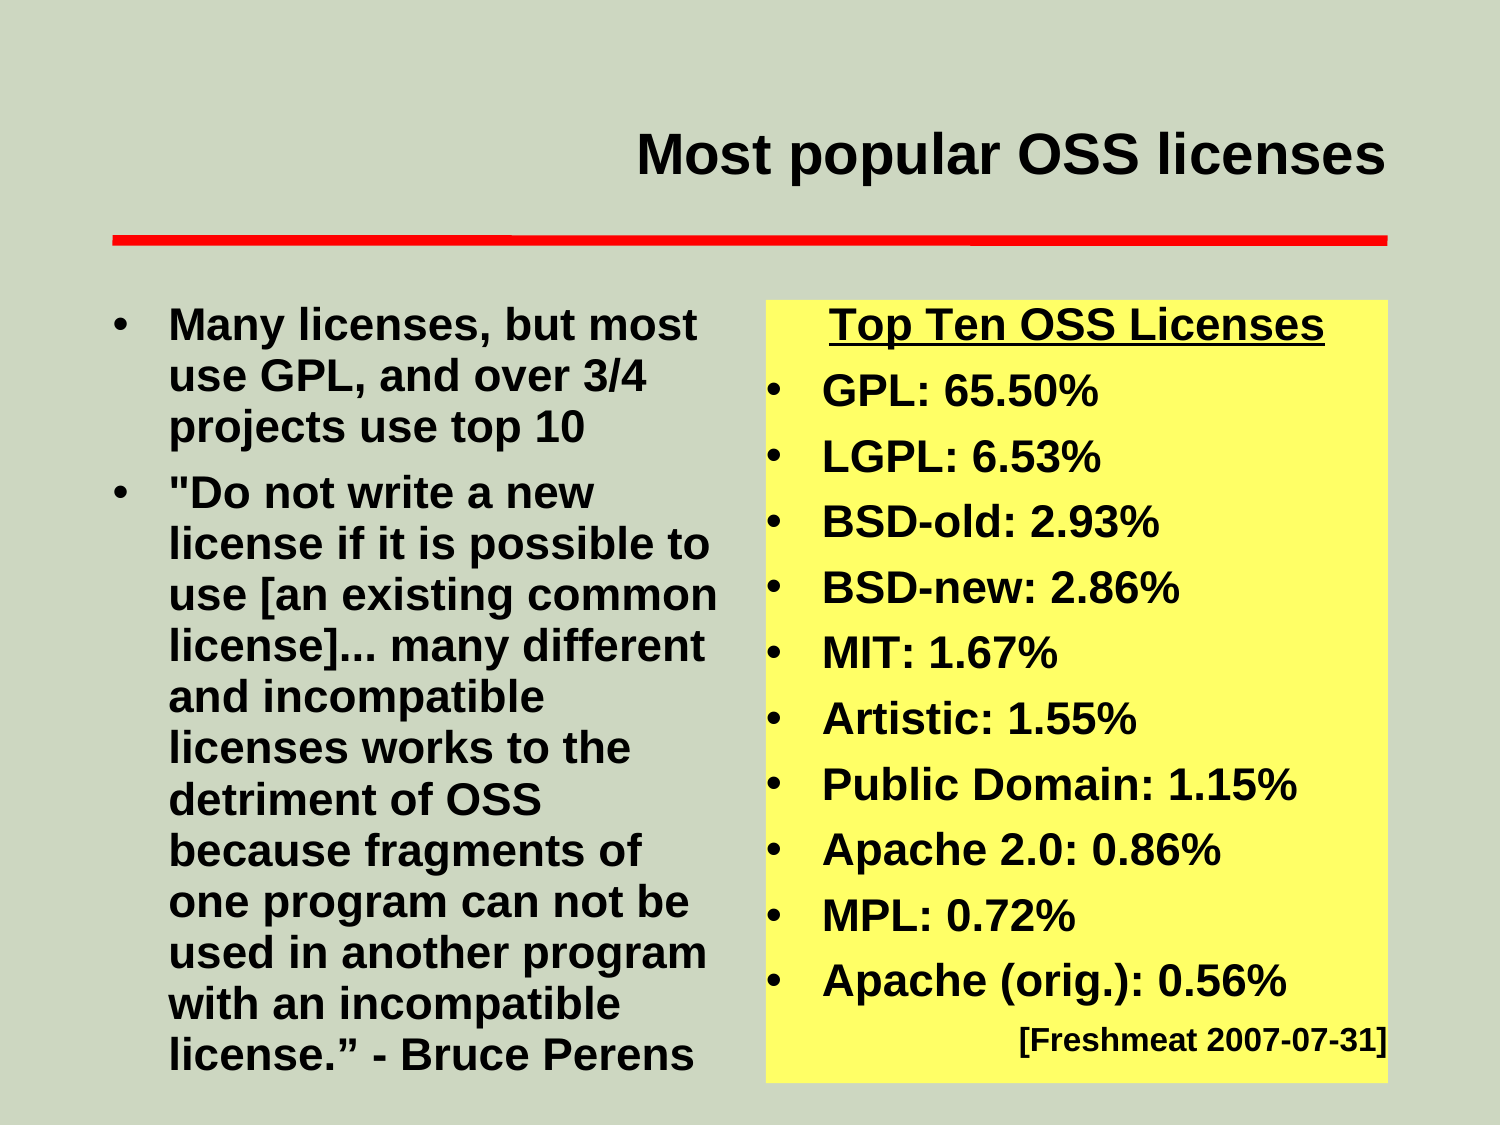

# Most popular OSS licenses
Many licenses, but most use GPL, and over 3/4 projects use top 10
"Do not write a new license if it is possible to use [an existing common license]... many different and incompatible licenses works to the detriment of OSS because fragments of one program can not be used in another program with an incompatible license.” - Bruce Perens
Top Ten OSS Licenses
GPL: 65.50%
LGPL: 6.53%
BSD-old: 2.93%
BSD-new: 2.86%
MIT: 1.67%
Artistic: 1.55%
Public Domain: 1.15%
Apache 2.0: 0.86%
MPL: 0.72%
Apache (orig.): 0.56%
[Freshmeat 2007-07-31]